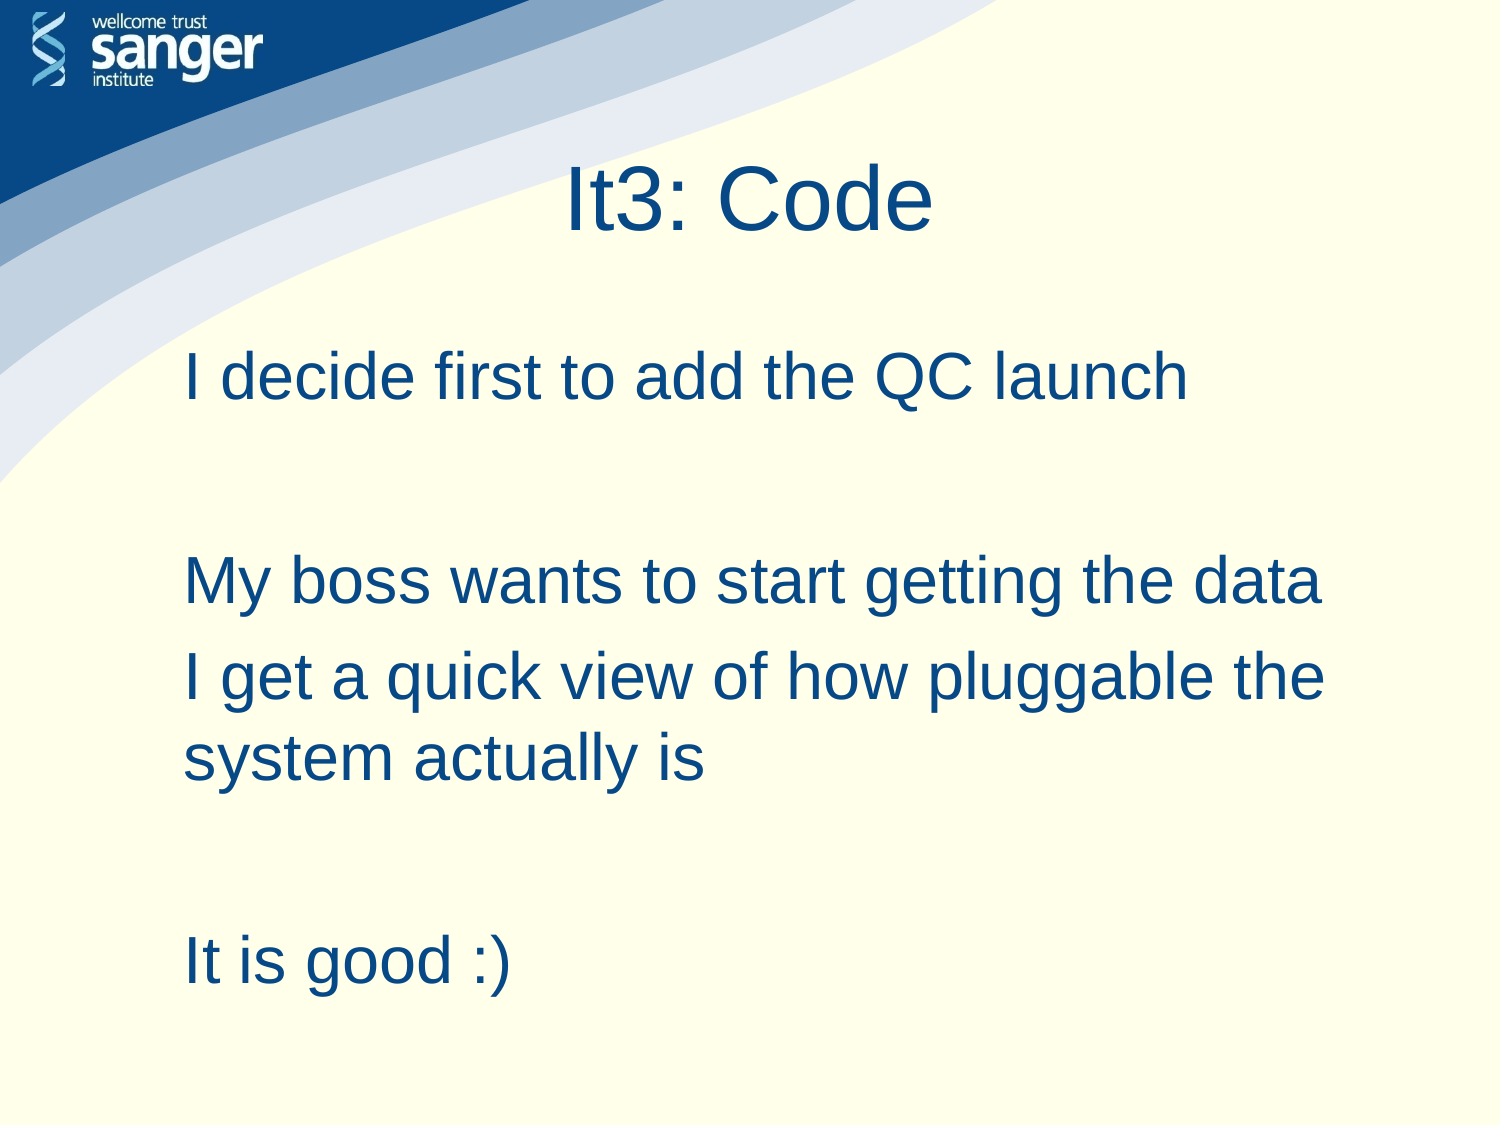

# It3: Code
I decide first to add the QC launch
My boss wants to start getting the data
I get a quick view of how pluggable the system actually is
It is good :)